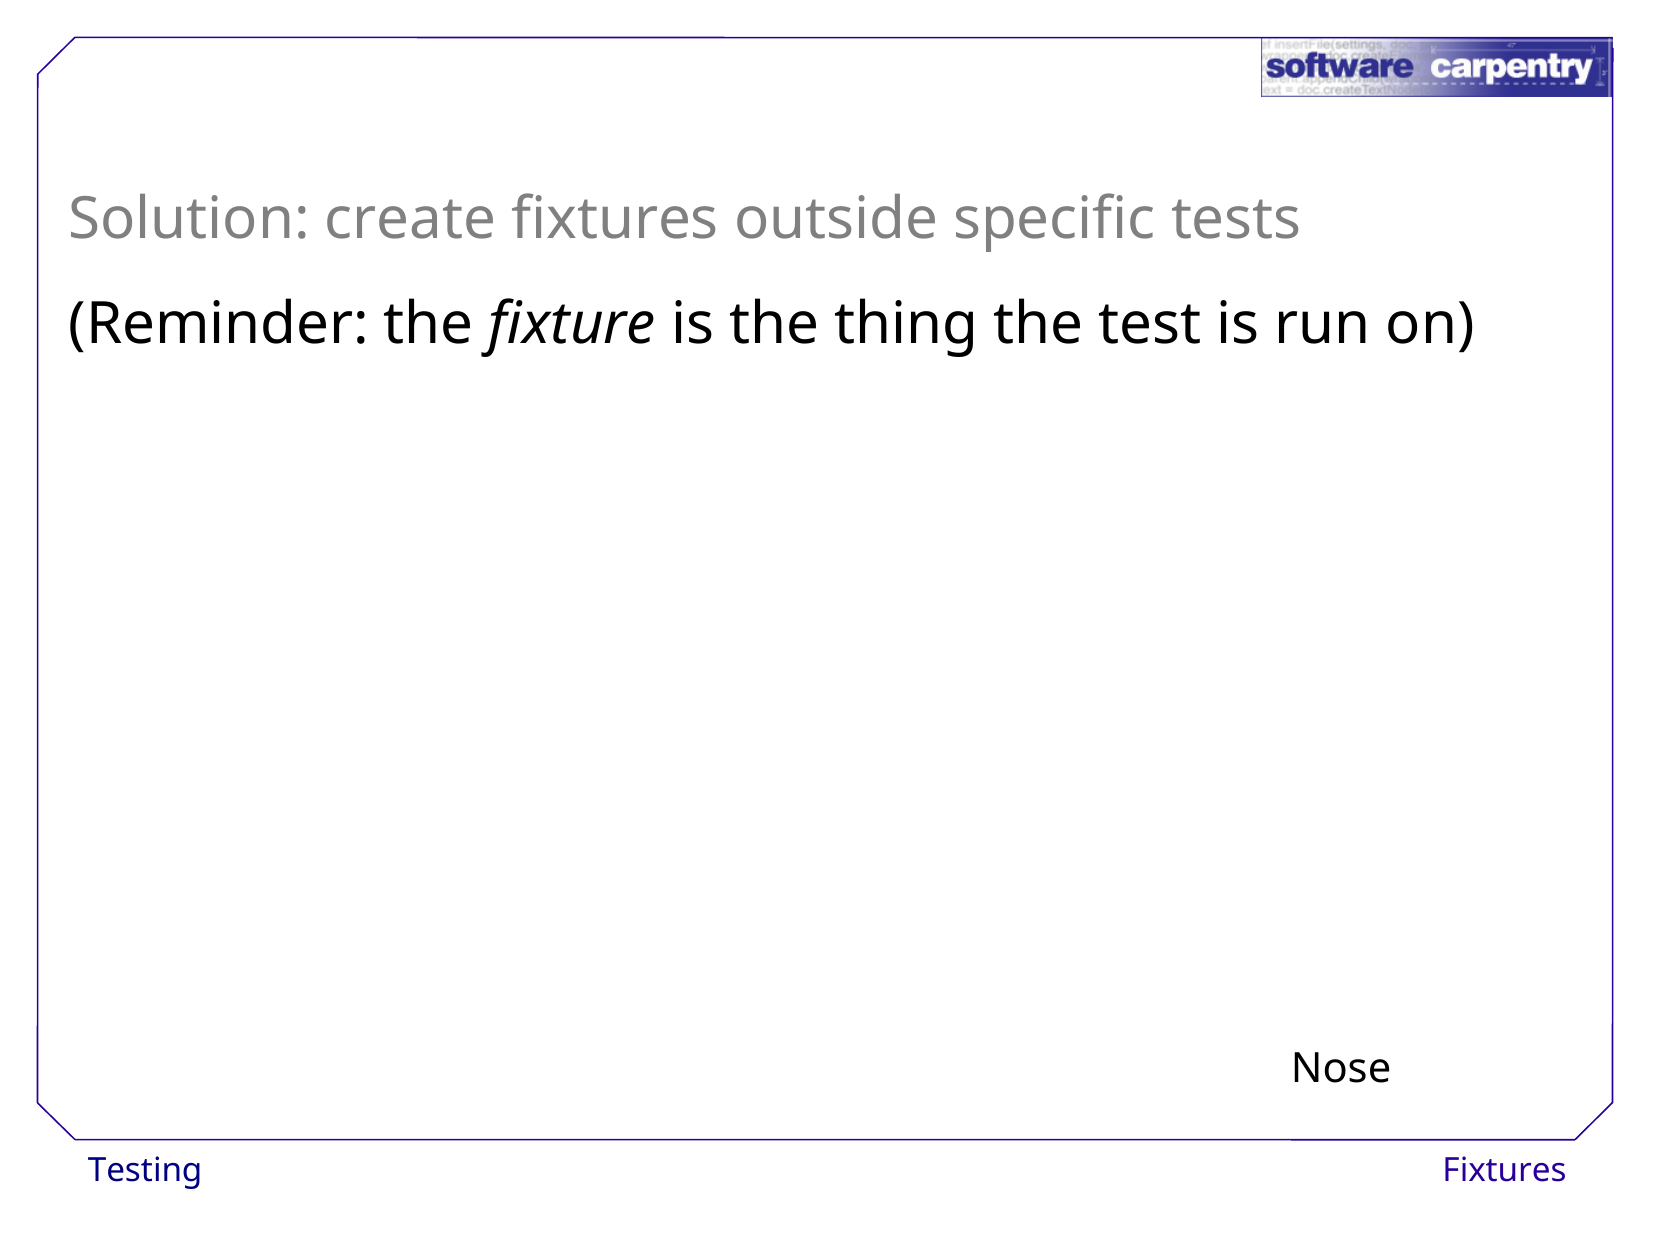

Solution: create fixtures outside specific tests
(Reminder: the fixture is the thing the test is run on)
Nose